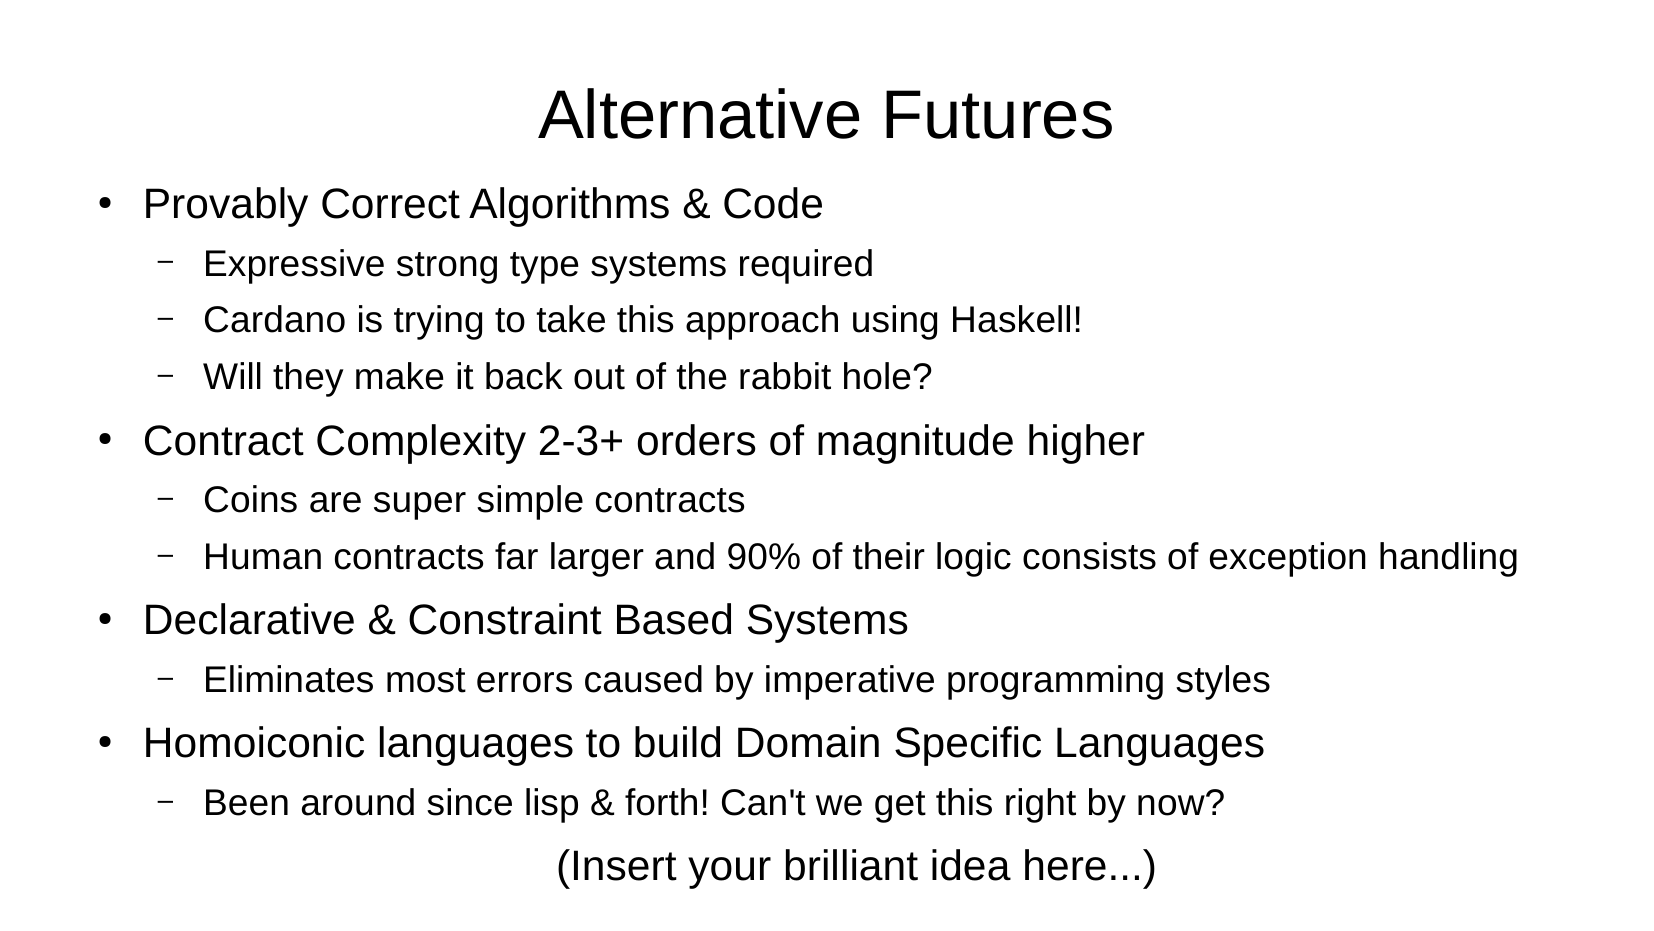

# Alternative Futures
Provably Correct Algorithms & Code
Expressive strong type systems required
Cardano is trying to take this approach using Haskell!
Will they make it back out of the rabbit hole?
Contract Complexity 2-3+ orders of magnitude higher
Coins are super simple contracts
Human contracts far larger and 90% of their logic consists of exception handling
Declarative & Constraint Based Systems
Eliminates most errors caused by imperative programming styles
Homoiconic languages to build Domain Specific Languages
Been around since lisp & forth! Can't we get this right by now?
(Insert your brilliant idea here...)